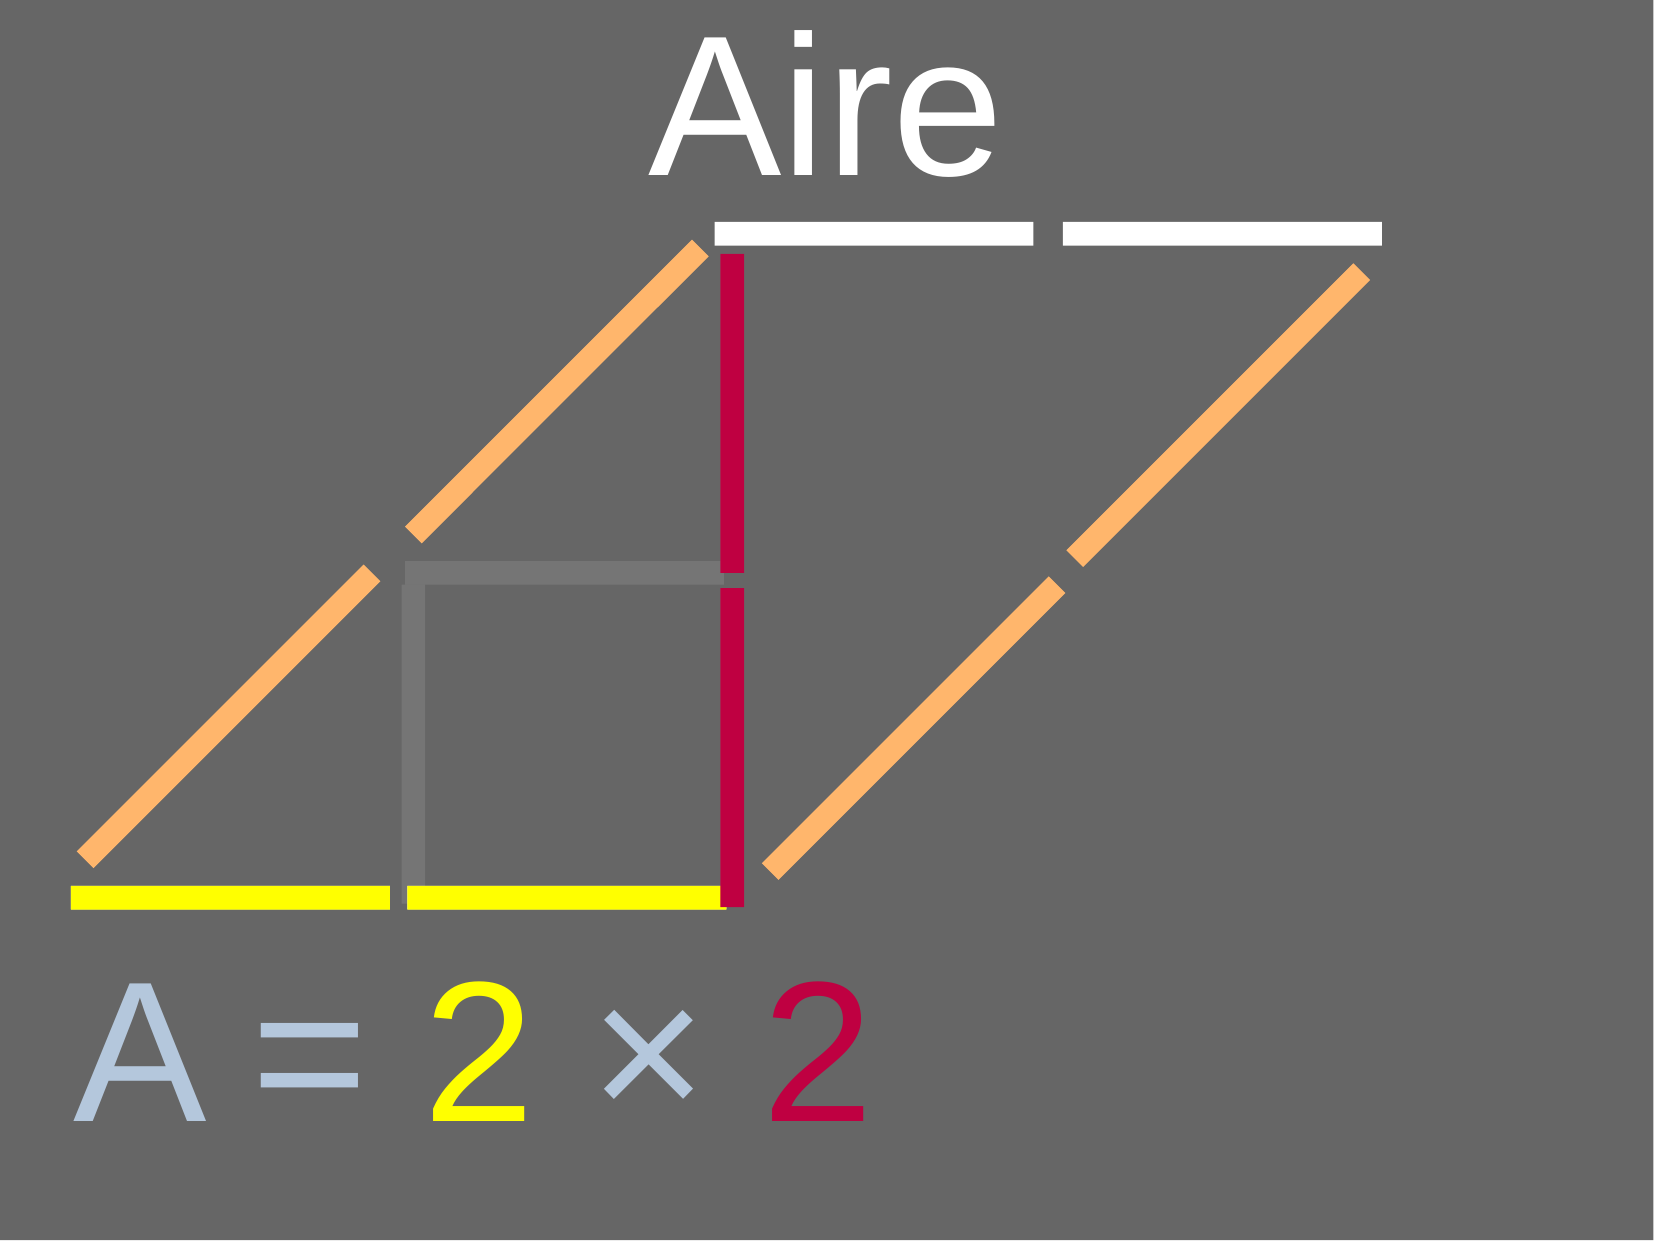

# Aire
A = 2 × 2